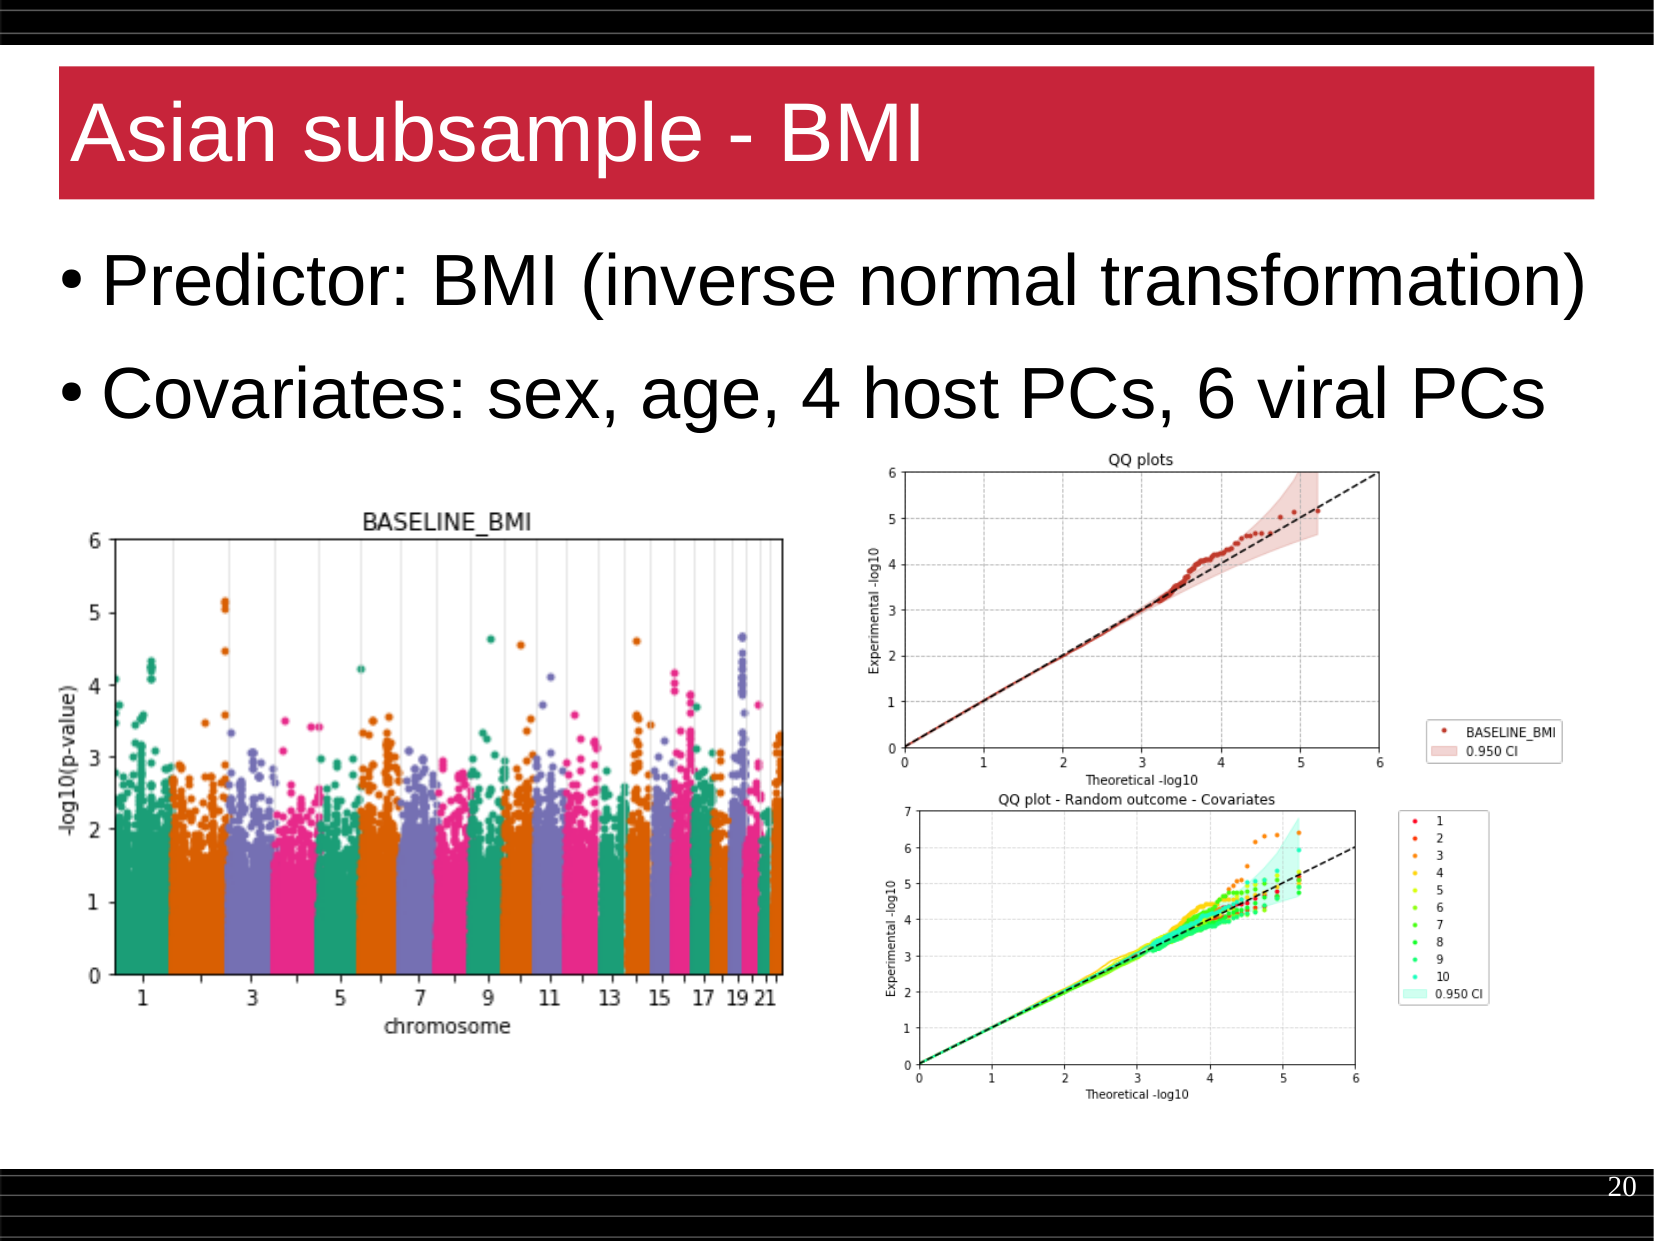

Asian subsample - BMI
# Predictor: BMI (inverse normal transformation)
Covariates: sex, age, 4 host PCs, 6 viral PCs
20